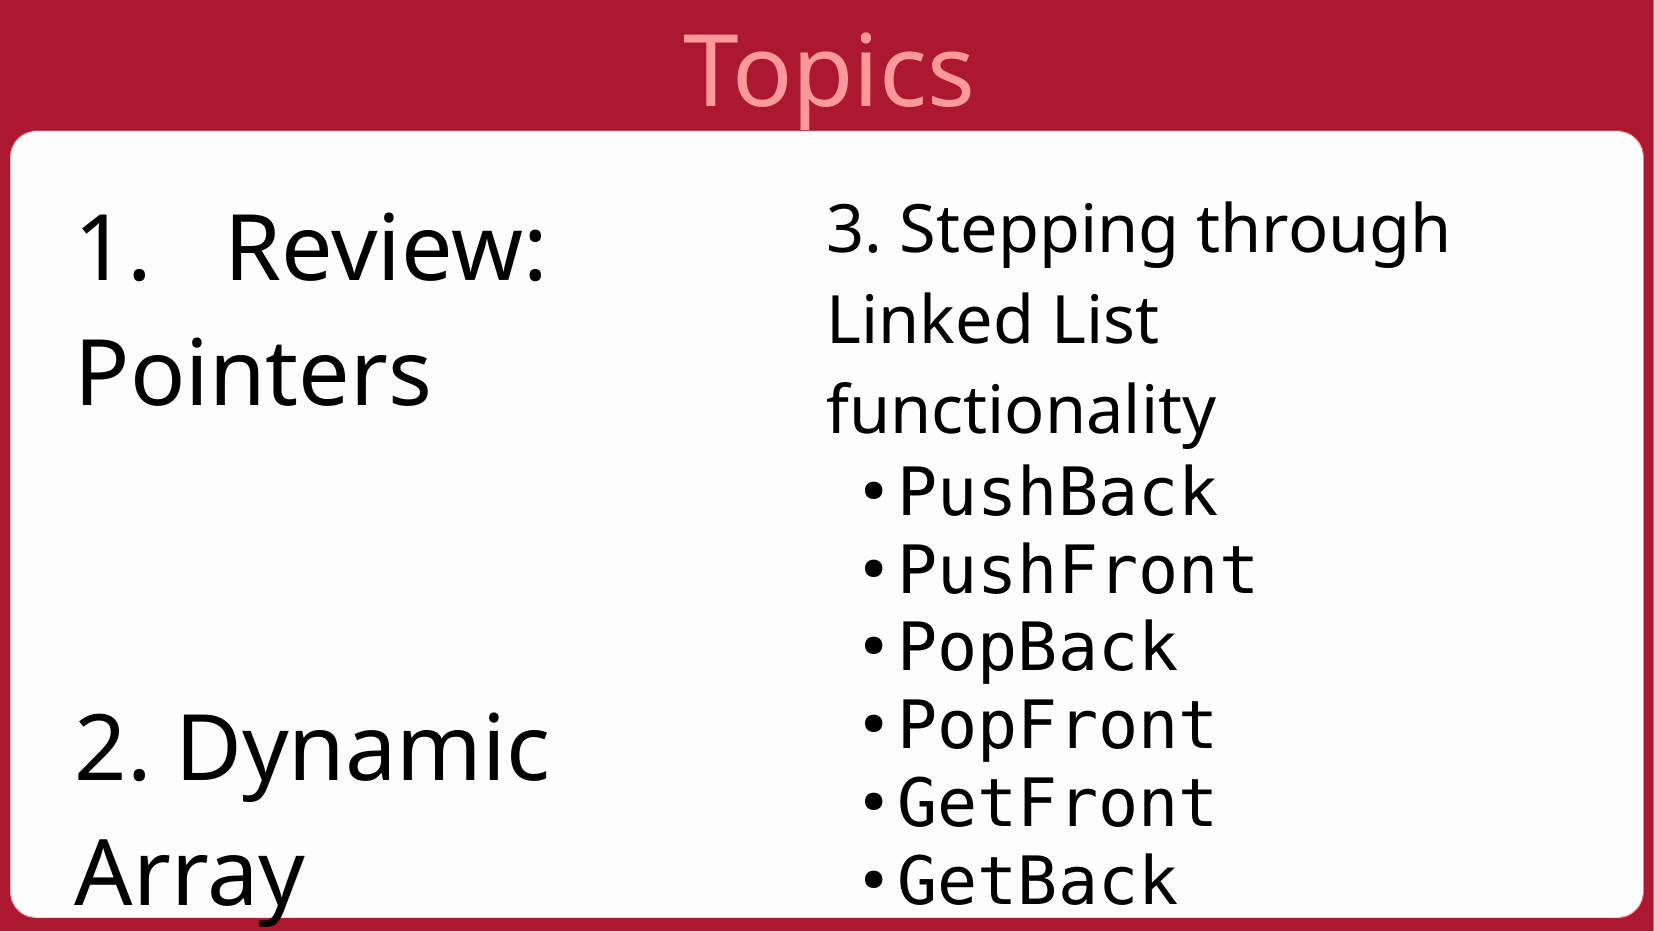

# Topics
3. Stepping through Linked List functionality
PushBack
PushFront
PopBack
PopFront
GetFront
GetBack
1.	Review: Pointers
2. Dynamic Array
vs. Linked List